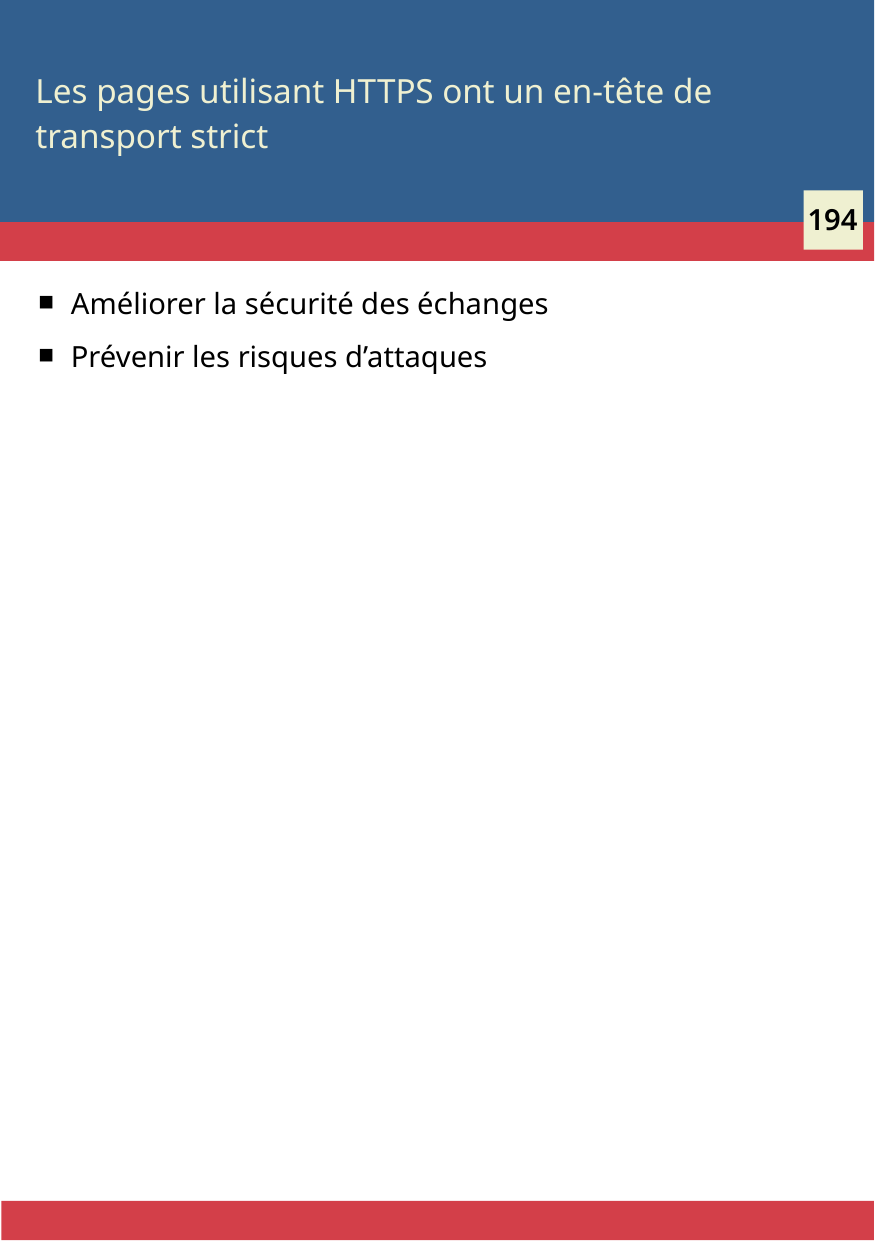

# Les pages utilisant HTTPS ont un en-tête de transport strict
194
Améliorer la sécurité des échanges
Prévenir les risques d’attaques